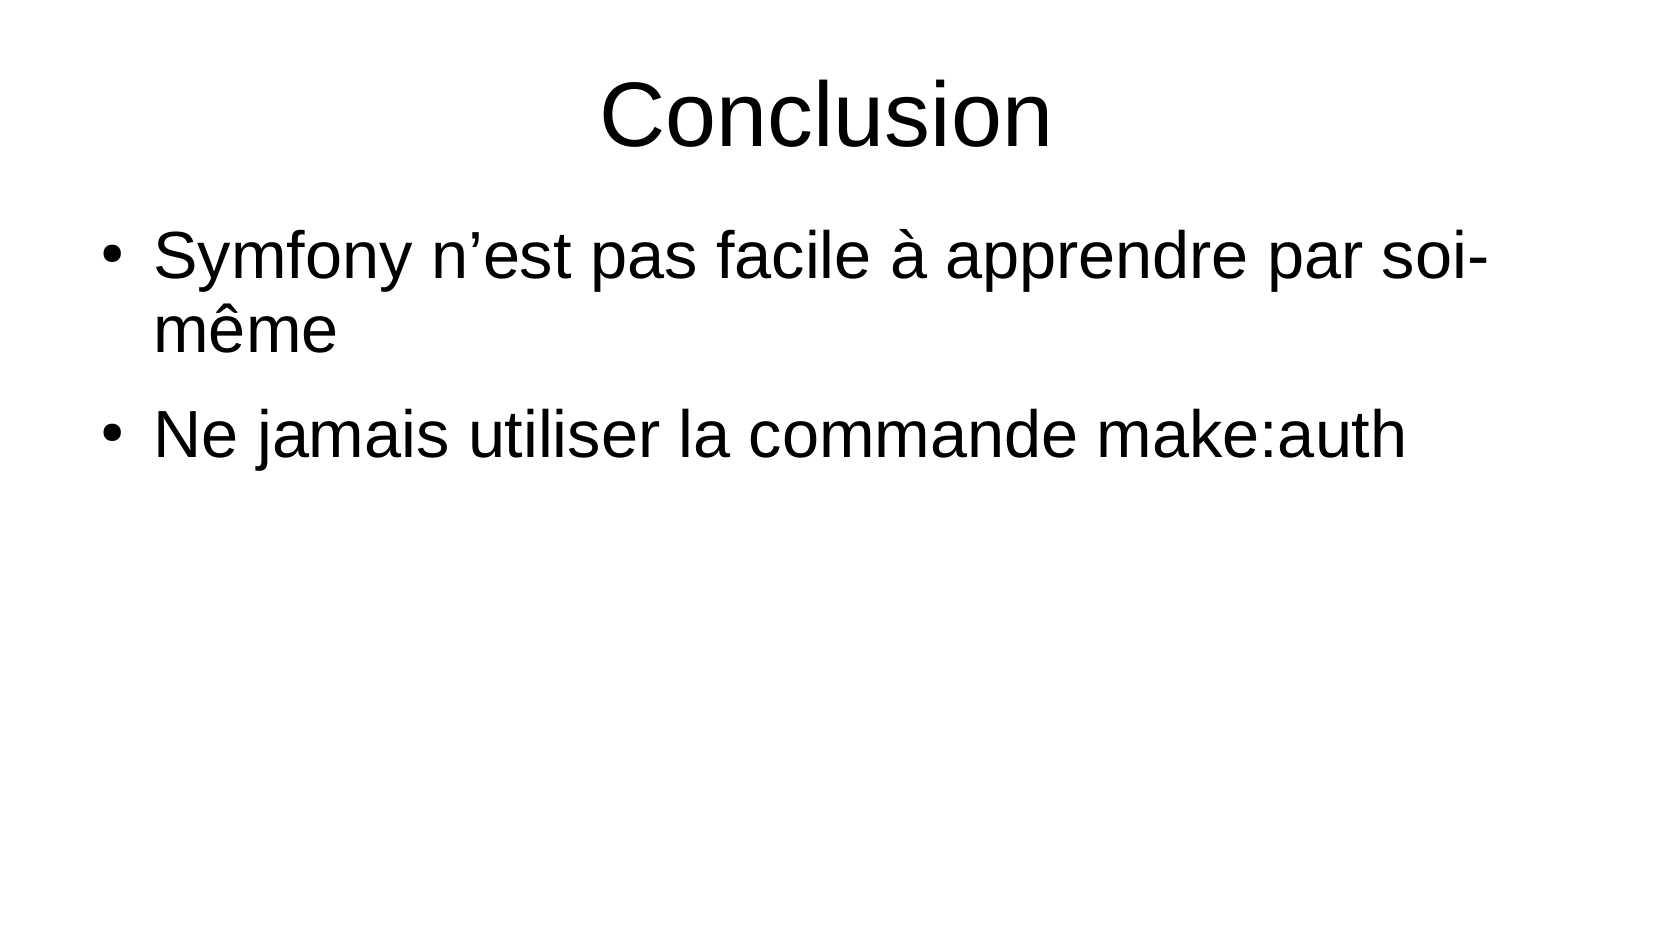

# Conclusion
Symfony n’est pas facile à apprendre par soi-même
Ne jamais utiliser la commande make:auth